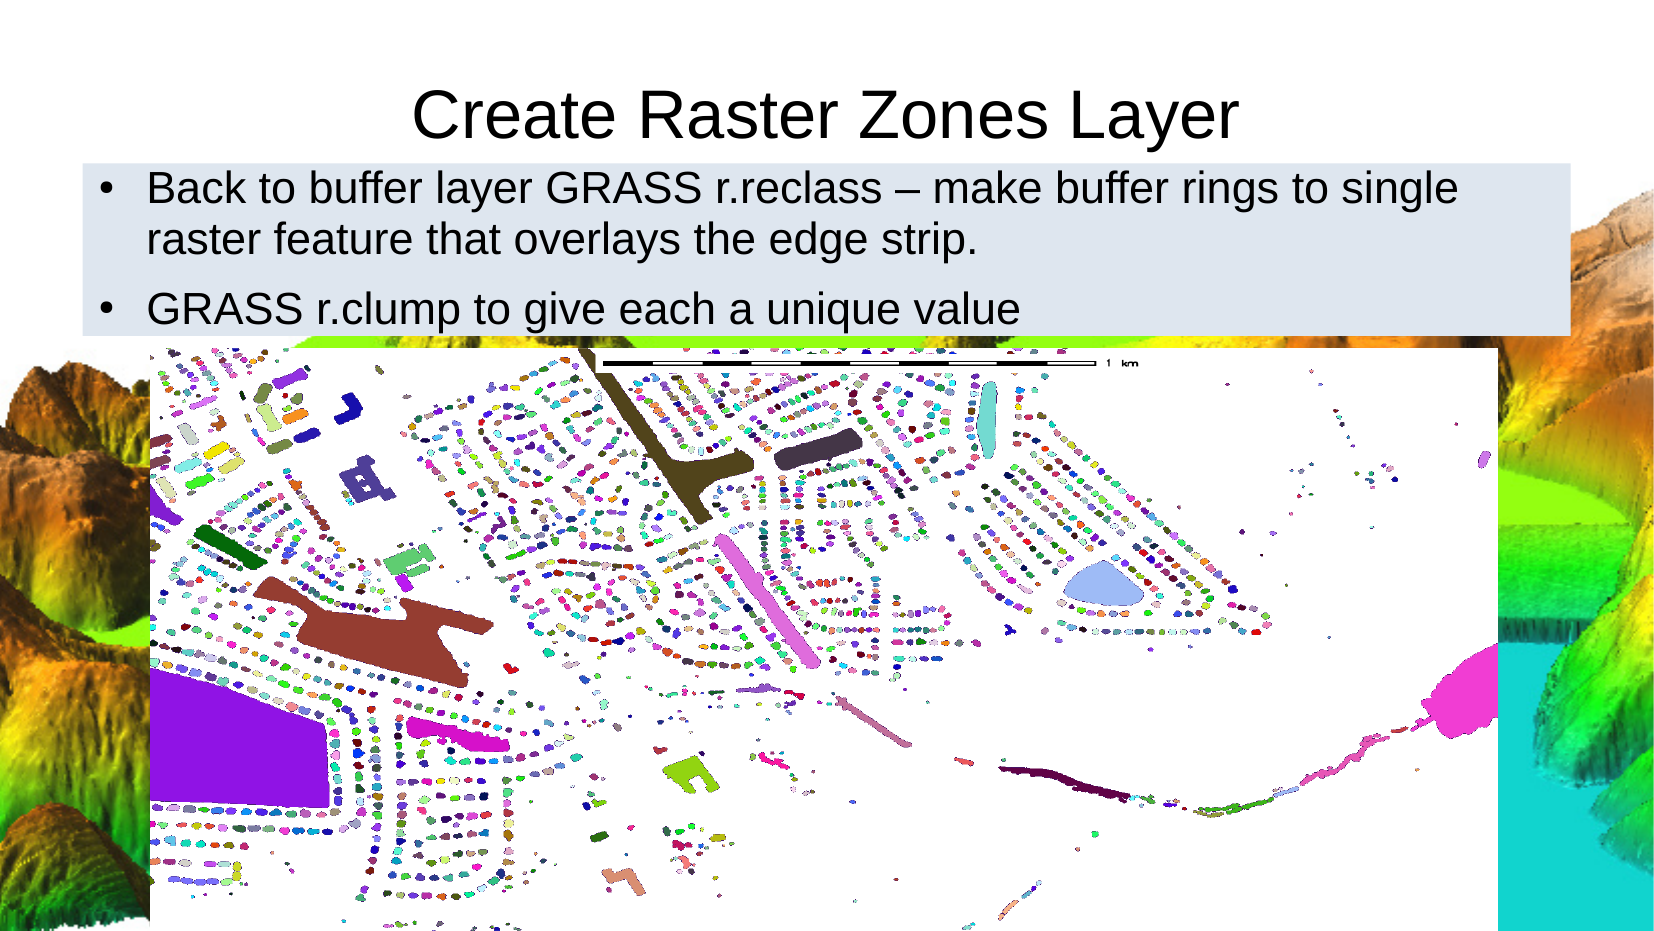

# Create Raster Zones Layer
Back to buffer layer GRASS r.reclass – make buffer rings to single raster feature that overlays the edge strip.
GRASS r.clump to give each a unique value